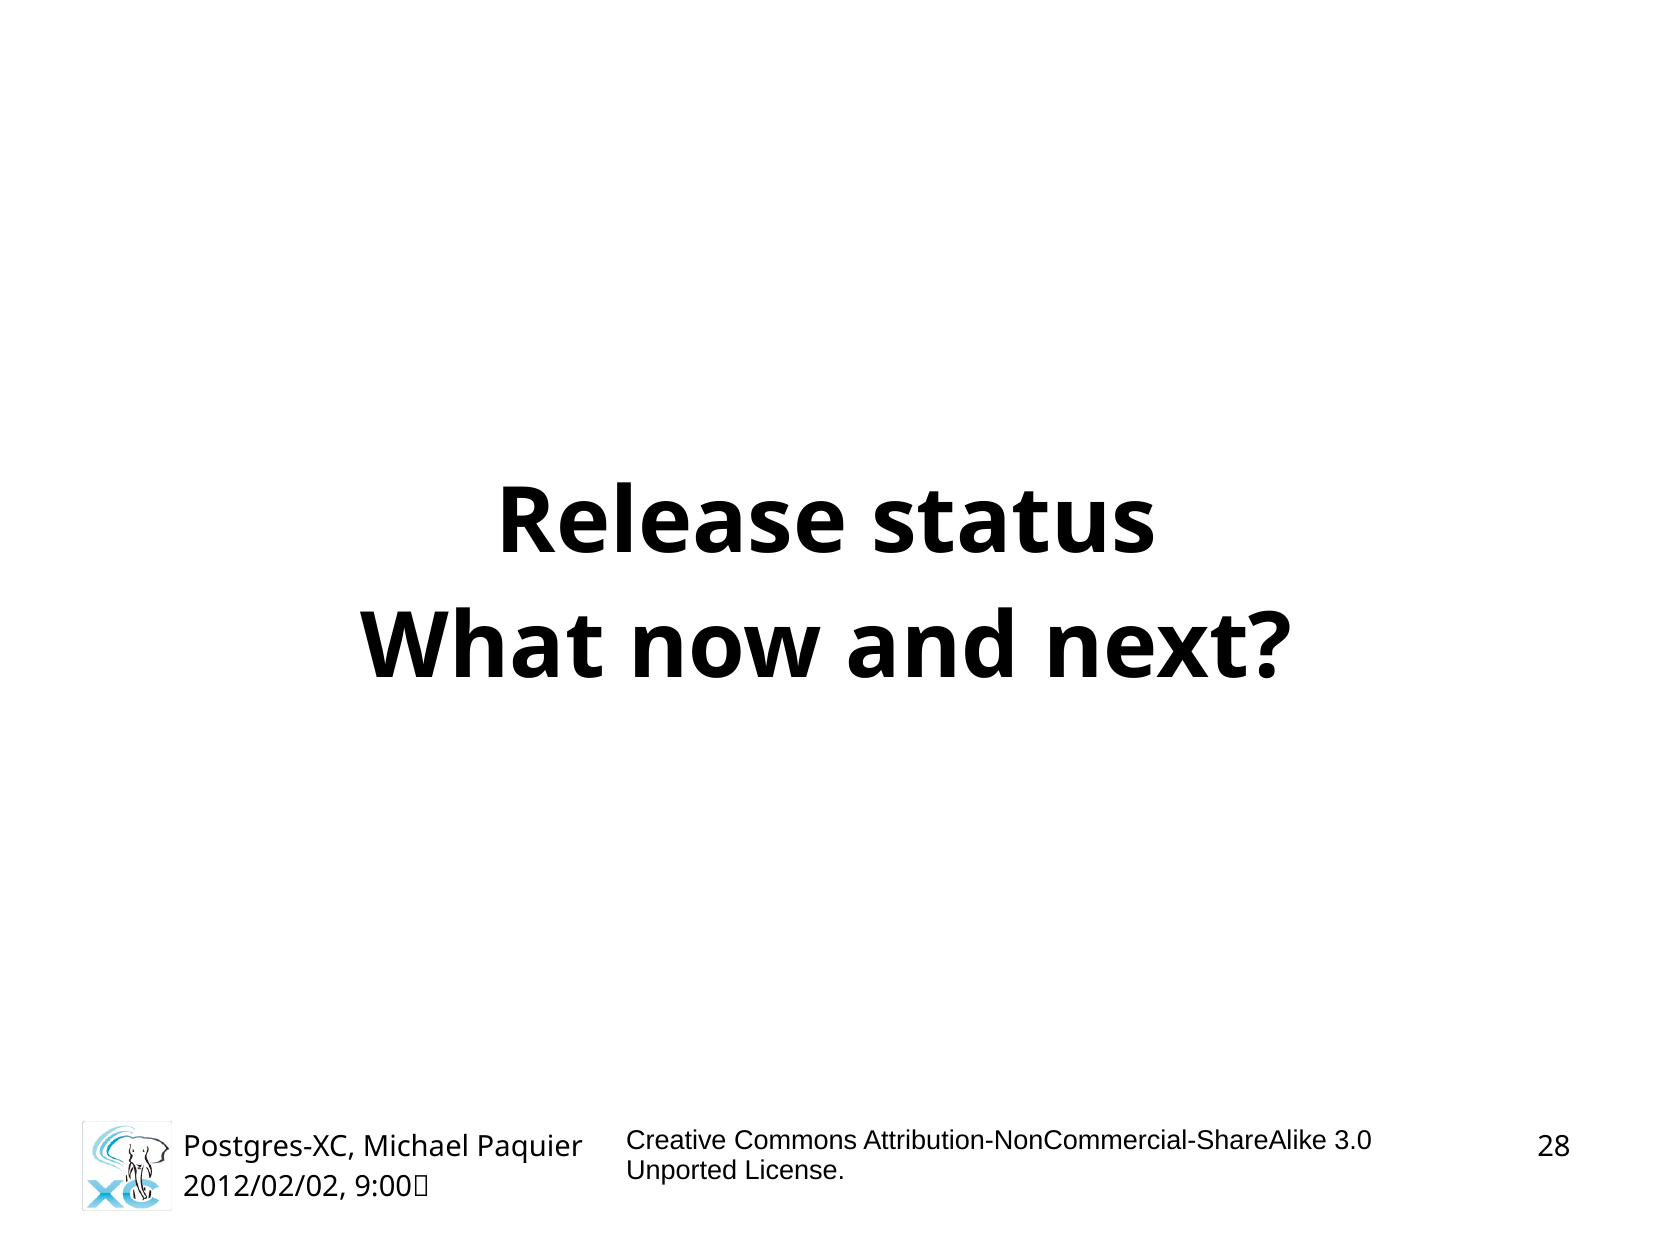

# Release status
What now and next?
28